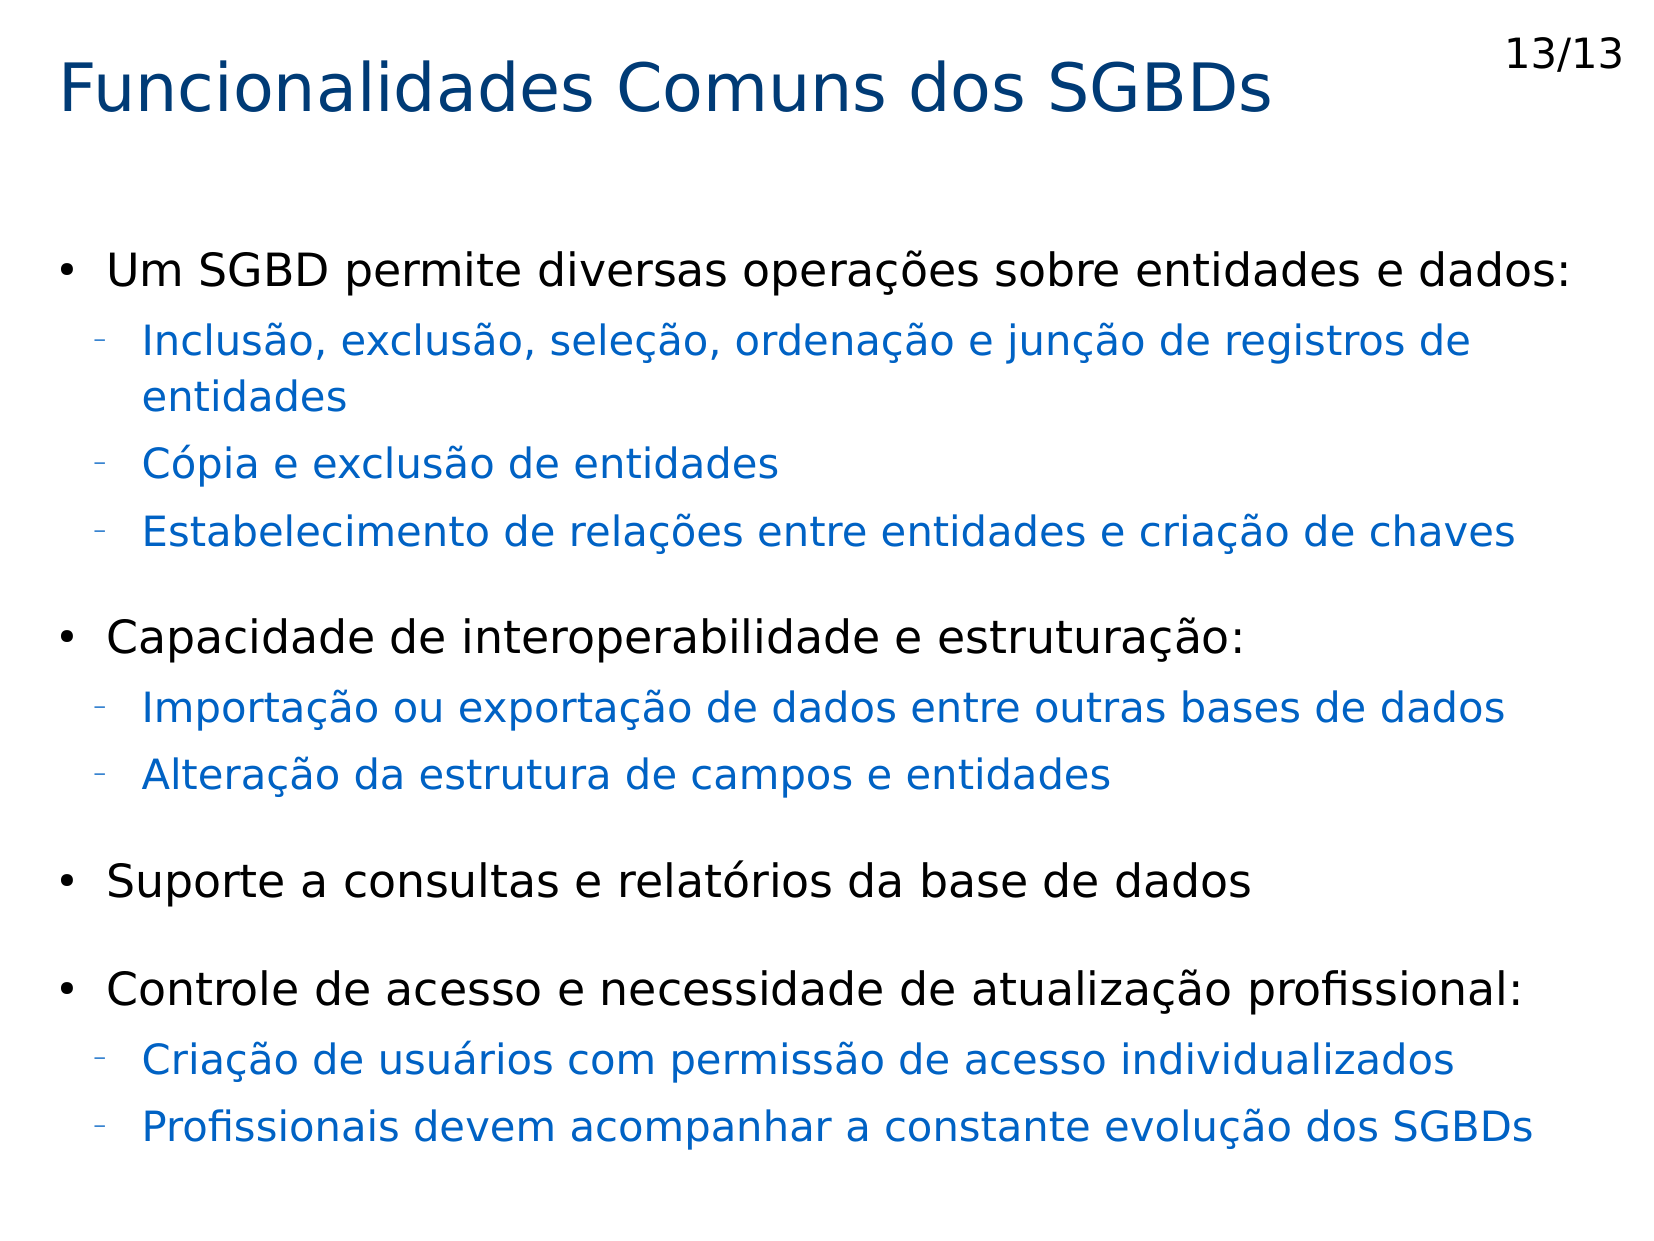

# Funcionalidades Comuns dos SGBDs
13
Um SGBD permite diversas operações sobre entidades e dados:
Inclusão, exclusão, seleção, ordenação e junção de registros de entidades
Cópia e exclusão de entidades
Estabelecimento de relações entre entidades e criação de chaves
Capacidade de interoperabilidade e estruturação:
Importação ou exportação de dados entre outras bases de dados
Alteração da estrutura de campos e entidades
Suporte a consultas e relatórios da base de dados
Controle de acesso e necessidade de atualização profissional:
Criação de usuários com permissão de acesso individualizados
Profissionais devem acompanhar a constante evolução dos SGBDs